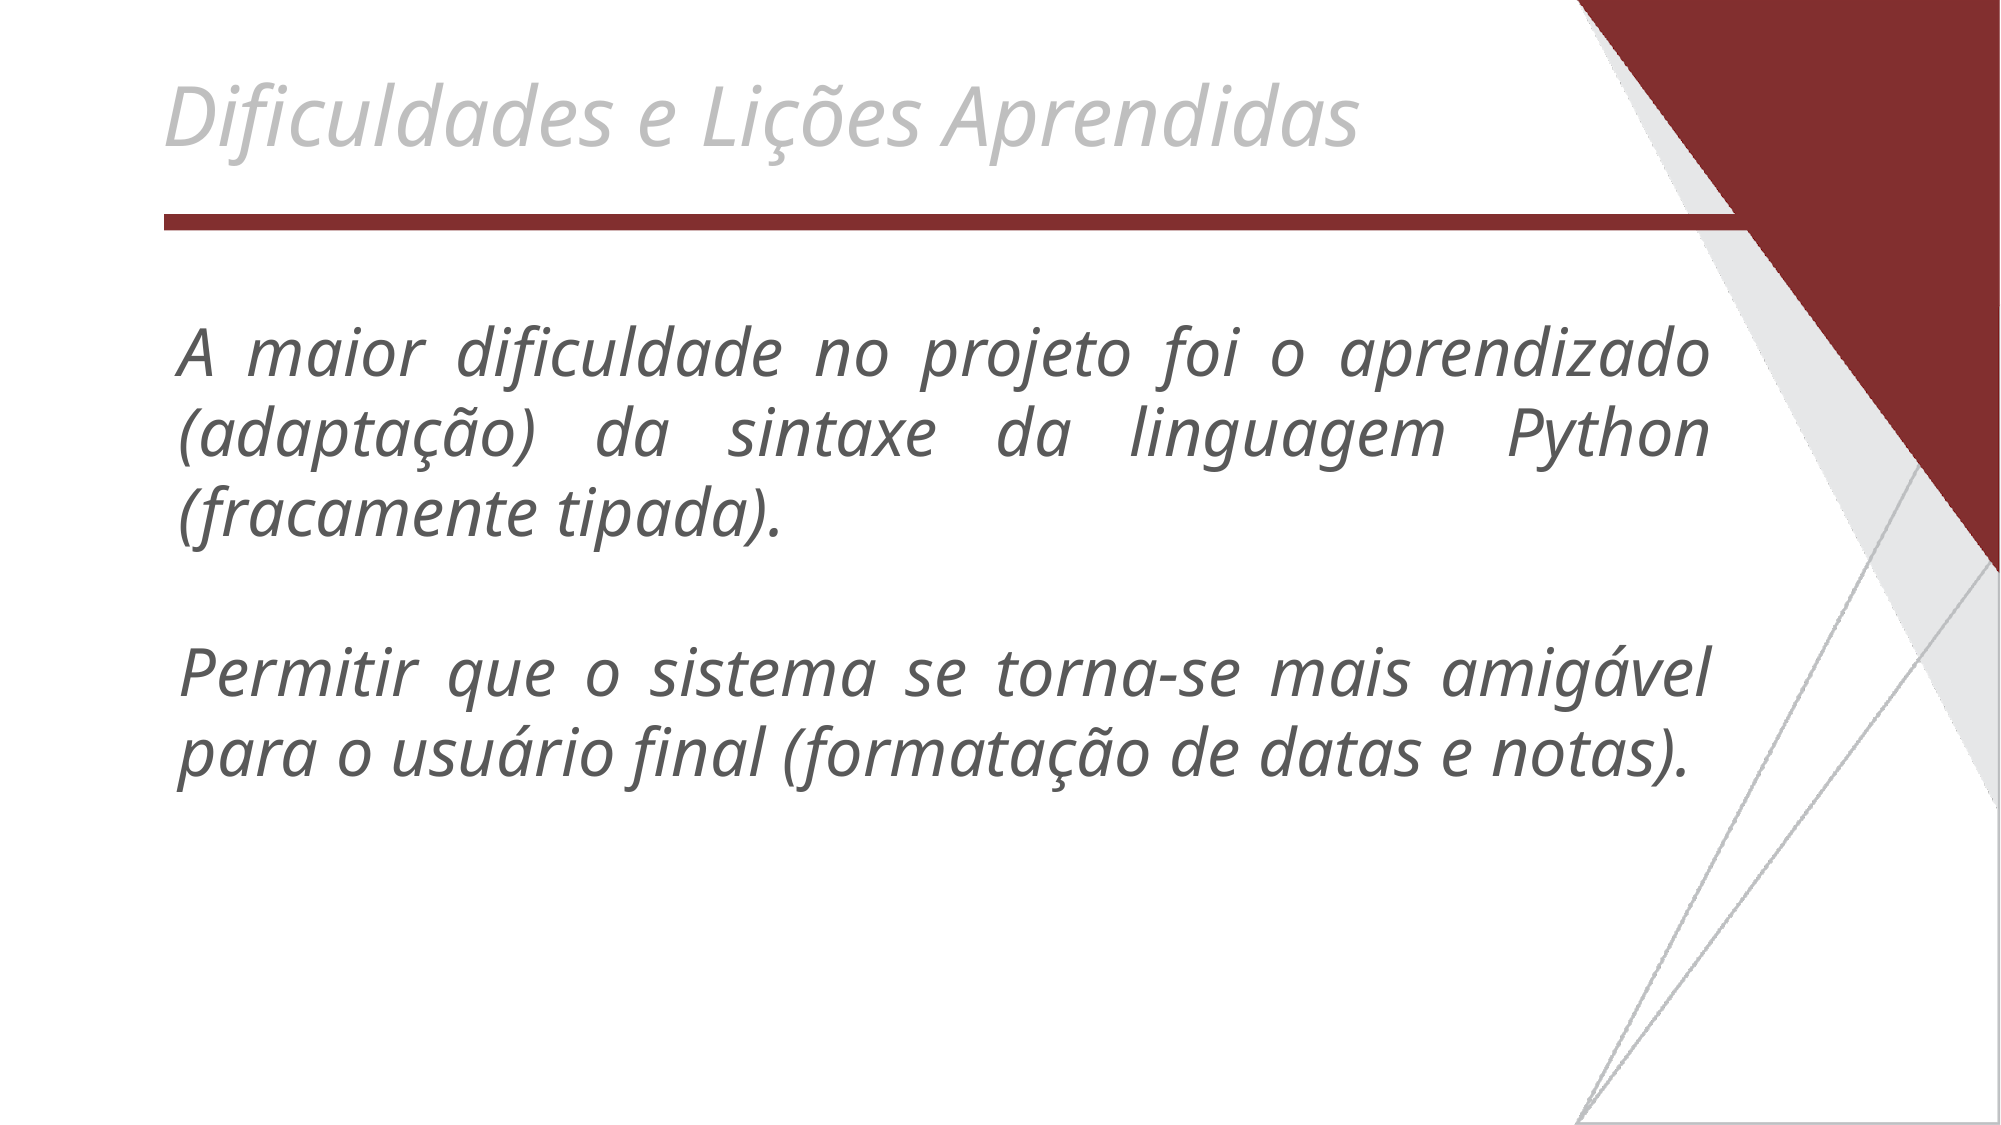

Dificuldades e Lições Aprendidas
A maior dificuldade no projeto foi o aprendizado (adaptação) da sintaxe da linguagem Python (fracamente tipada).
Permitir que o sistema se torna-se mais amigável para o usuário final (formatação de datas e notas).